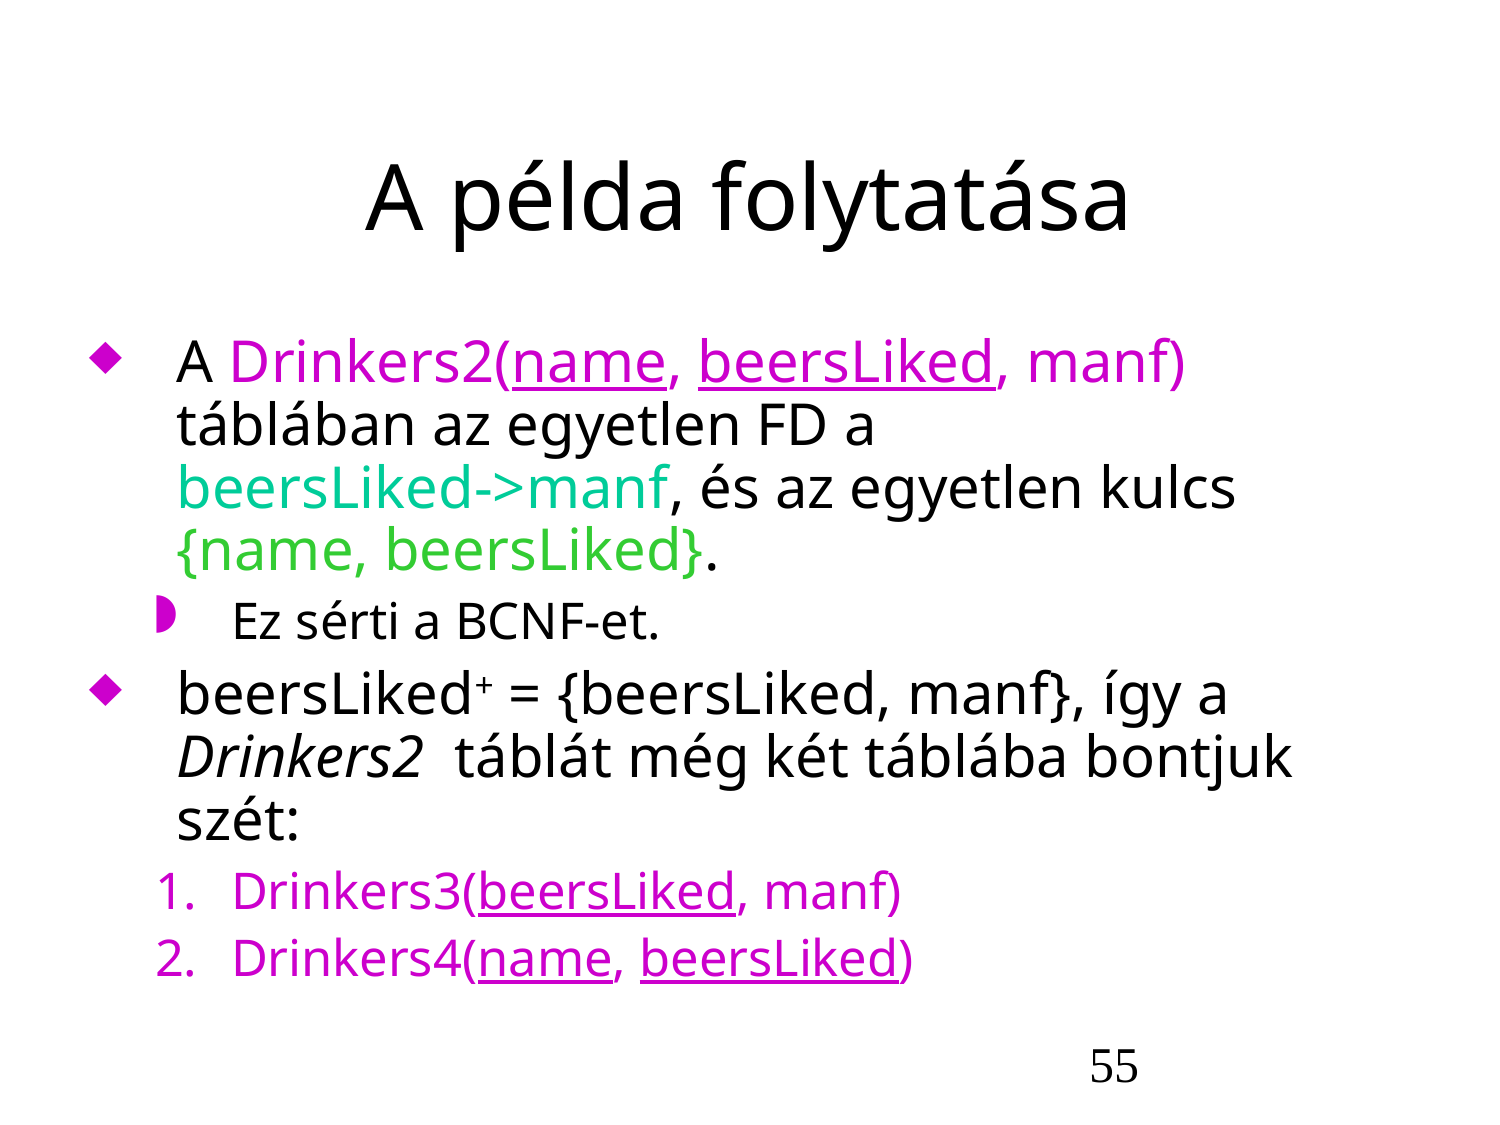

# A példa folytatása
A Drinkers2(name, beersLiked, manf) táblában az egyetlen FD a
beersLiked->manf, és az egyetlen kulcs {name, beersLiked}.
Ez sérti a BCNF-et.
beersLiked+ = {beersLiked, manf}, így a Drinkers2 táblát még két táblába bontjuk szét:
Drinkers3(beersLiked, manf)
Drinkers4(name, beersLiked)
55